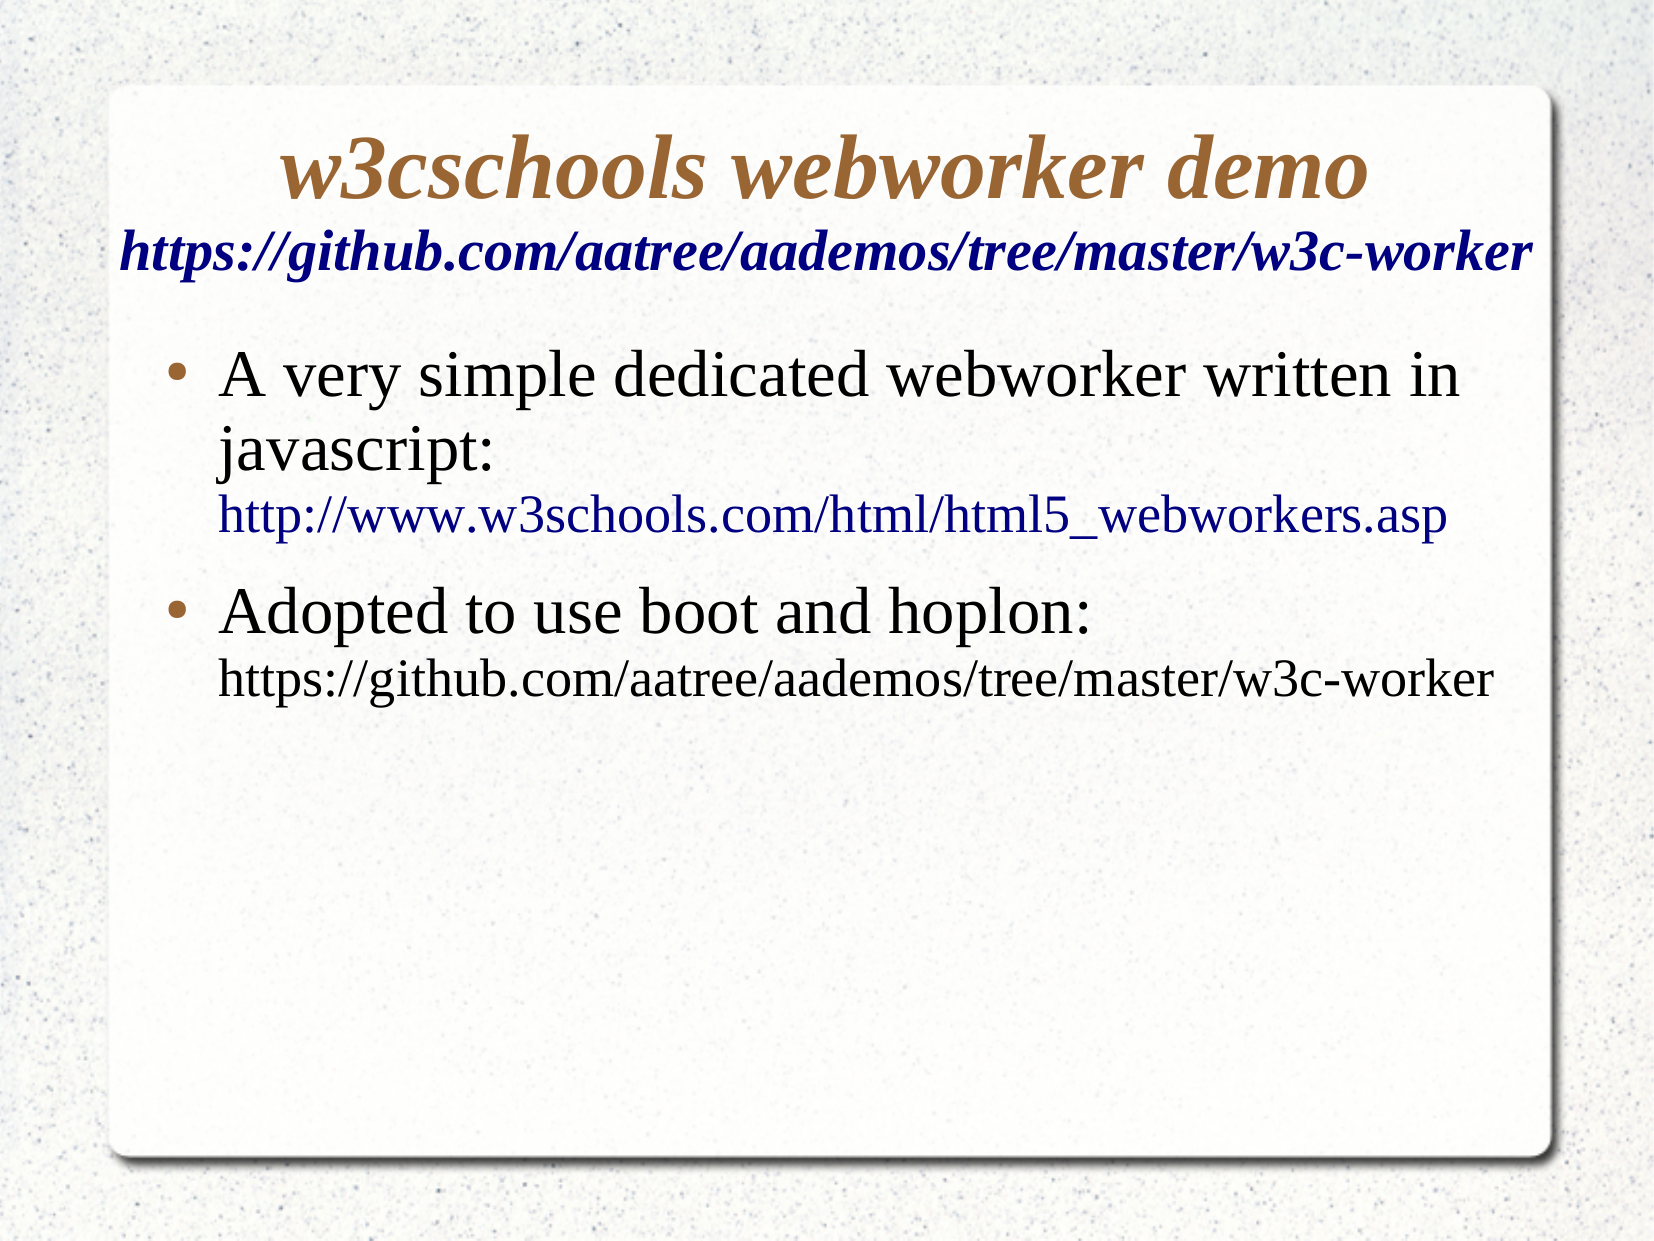

# w3cschools webworker demo https://github.com/aatree/aademos/tree/master/w3c-worker
A very simple dedicated webworker written in javascript: http://www.w3schools.com/html/html5_webworkers.asp
Adopted to use boot and hoplon: https://github.com/aatree/aademos/tree/master/w3c-worker